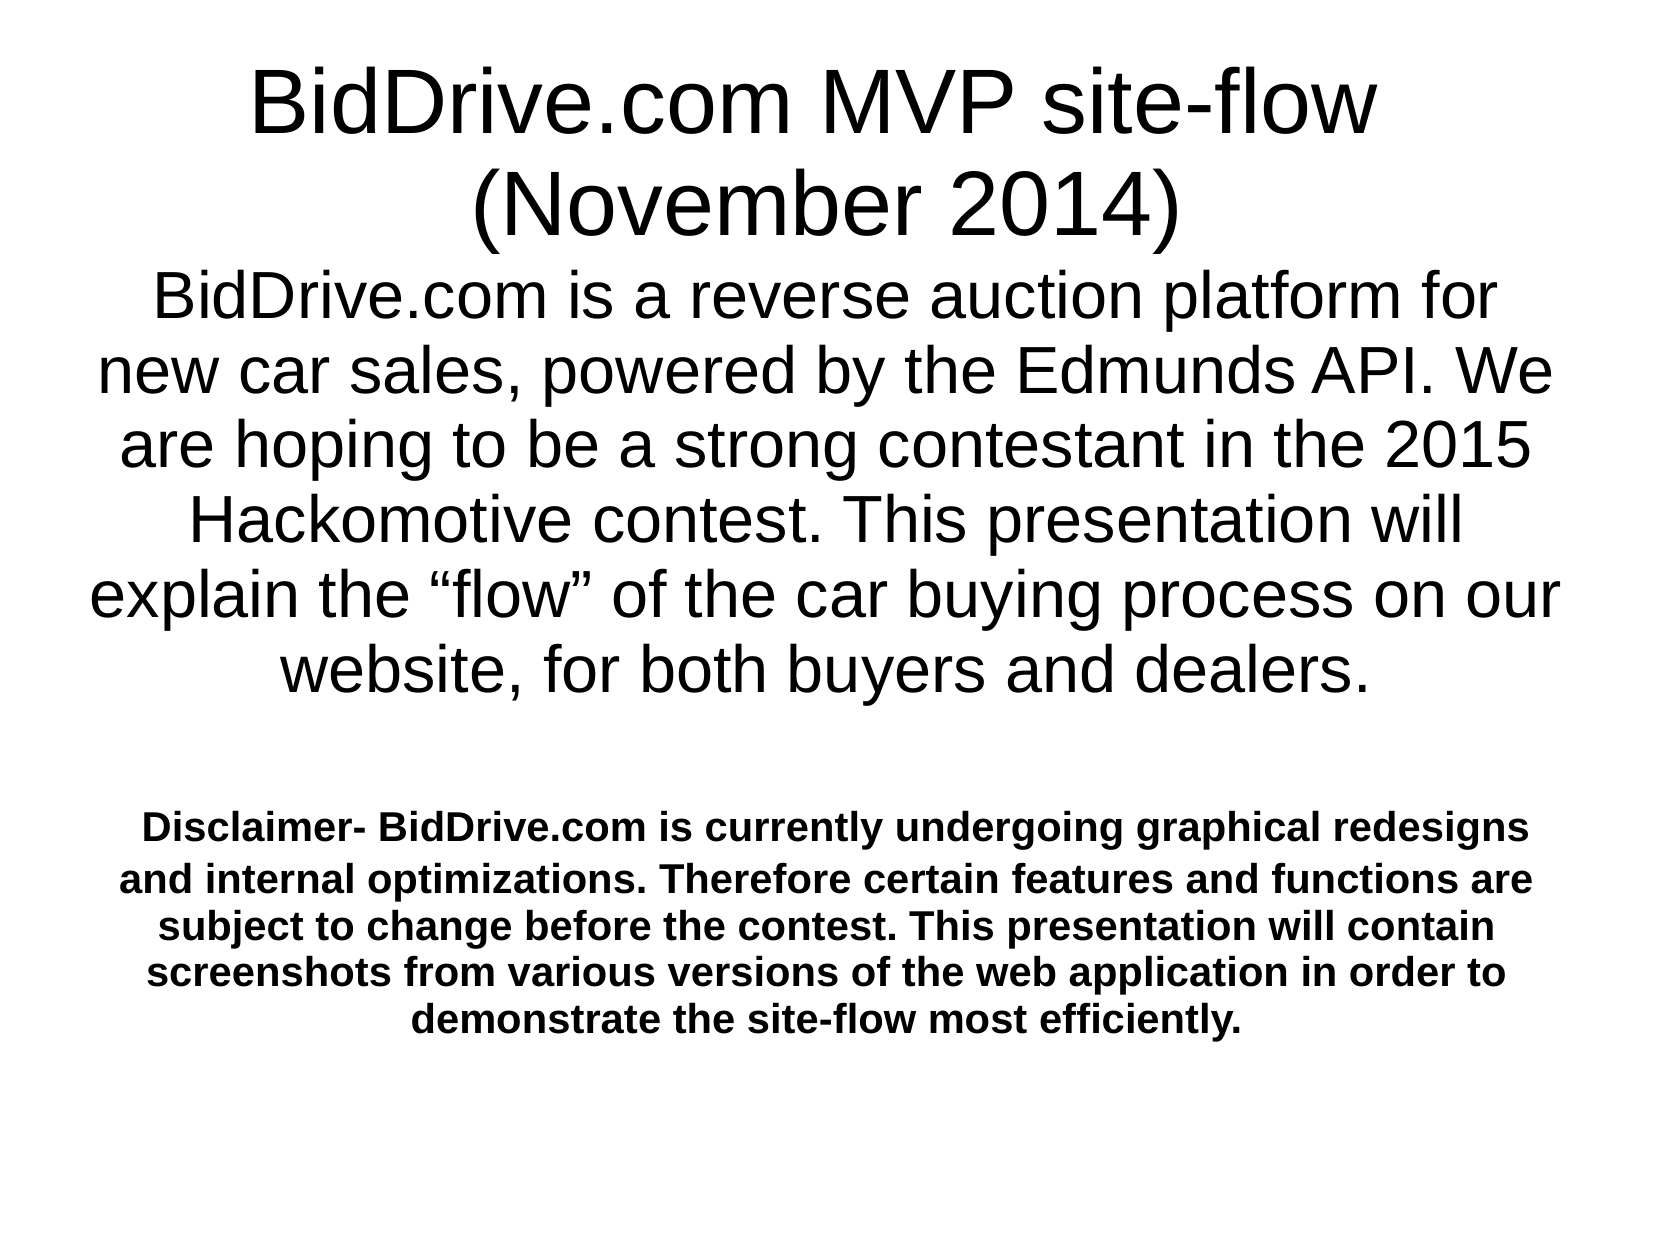

# BidDrive.com MVP site-flow (November 2014)
BidDrive.com is a reverse auction platform for new car sales, powered by the Edmunds API. We are hoping to be a strong contestant in the 2015 Hackomotive contest. This presentation will explain the “flow” of the car buying process on our website, for both buyers and dealers.
 Disclaimer- BidDrive.com is currently undergoing graphical redesigns and internal optimizations. Therefore certain features and functions are subject to change before the contest. This presentation will contain screenshots from various versions of the web application in order to demonstrate the site-flow most efficiently.